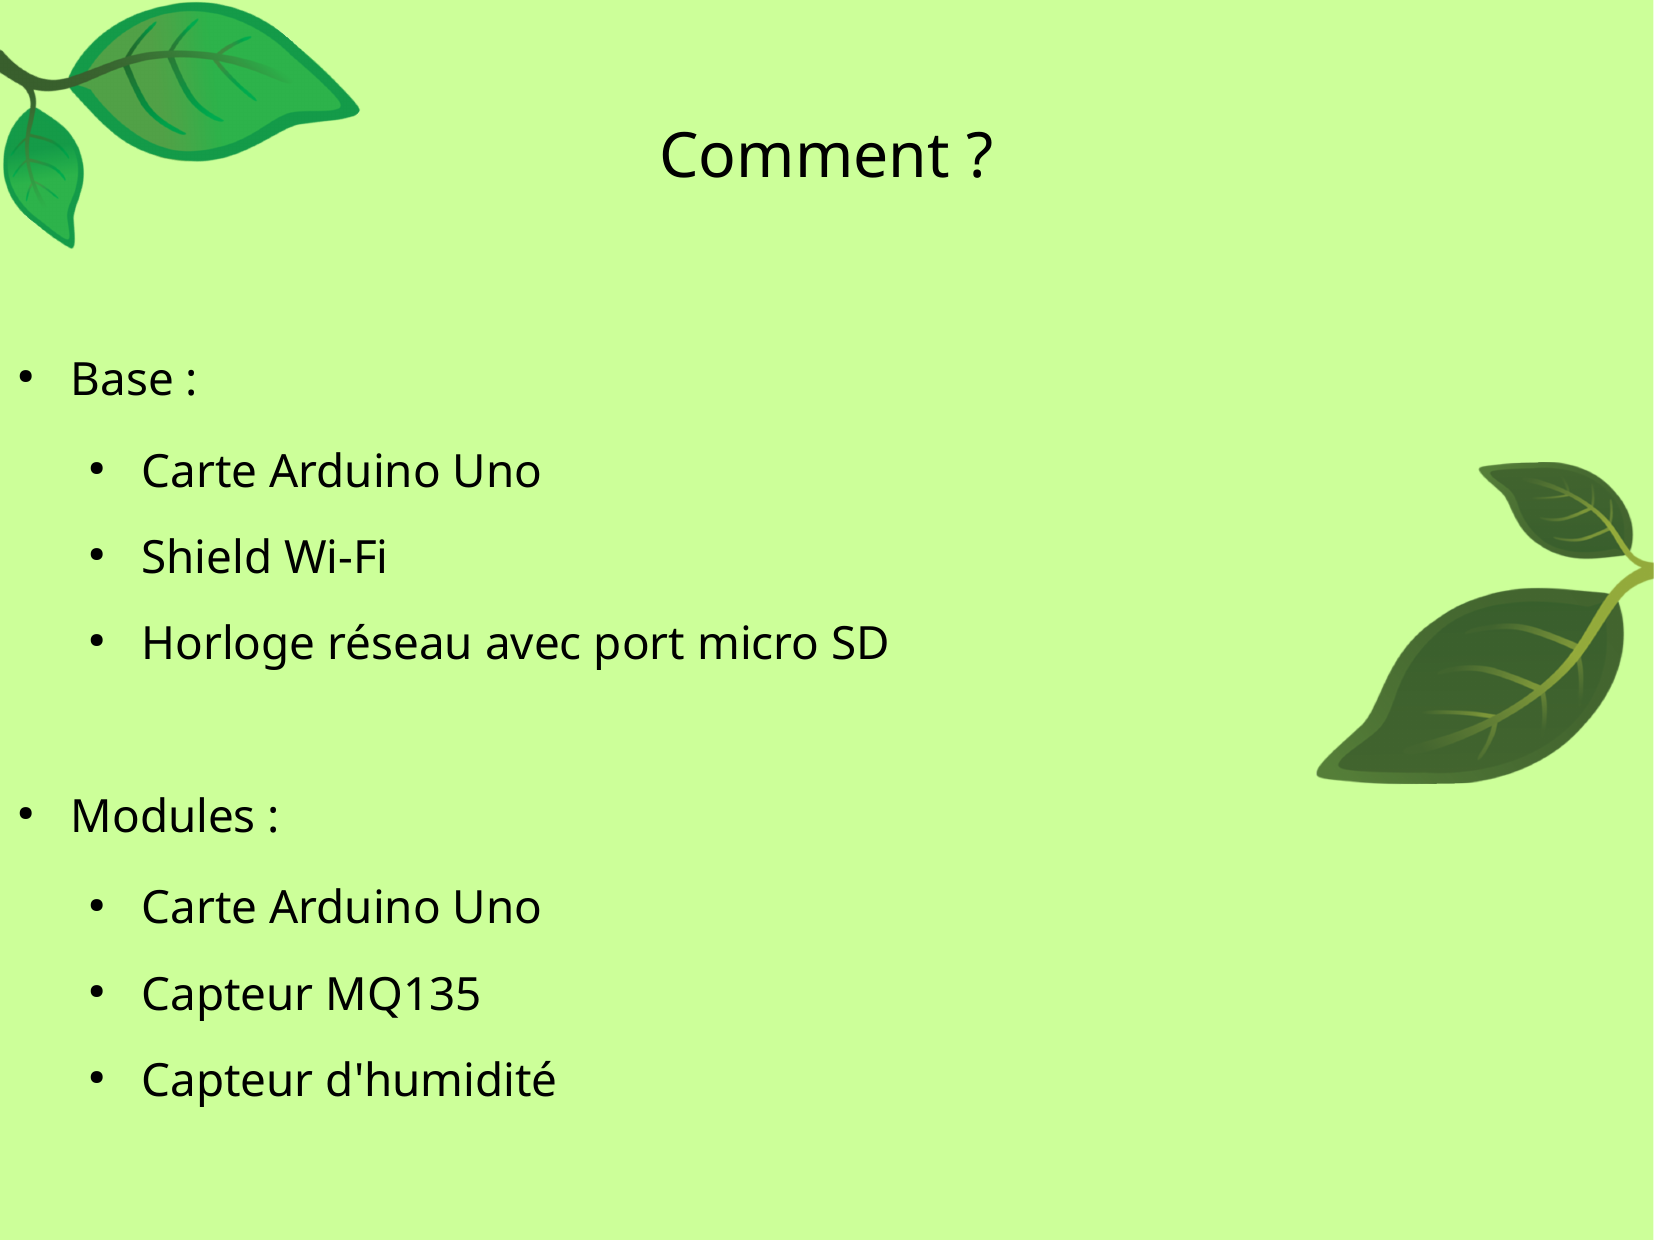

# Comment ?
Base :
Carte Arduino Uno
Shield Wi-Fi
Horloge réseau avec port micro SD
Modules :
Carte Arduino Uno
Capteur MQ135
Capteur d'humidité